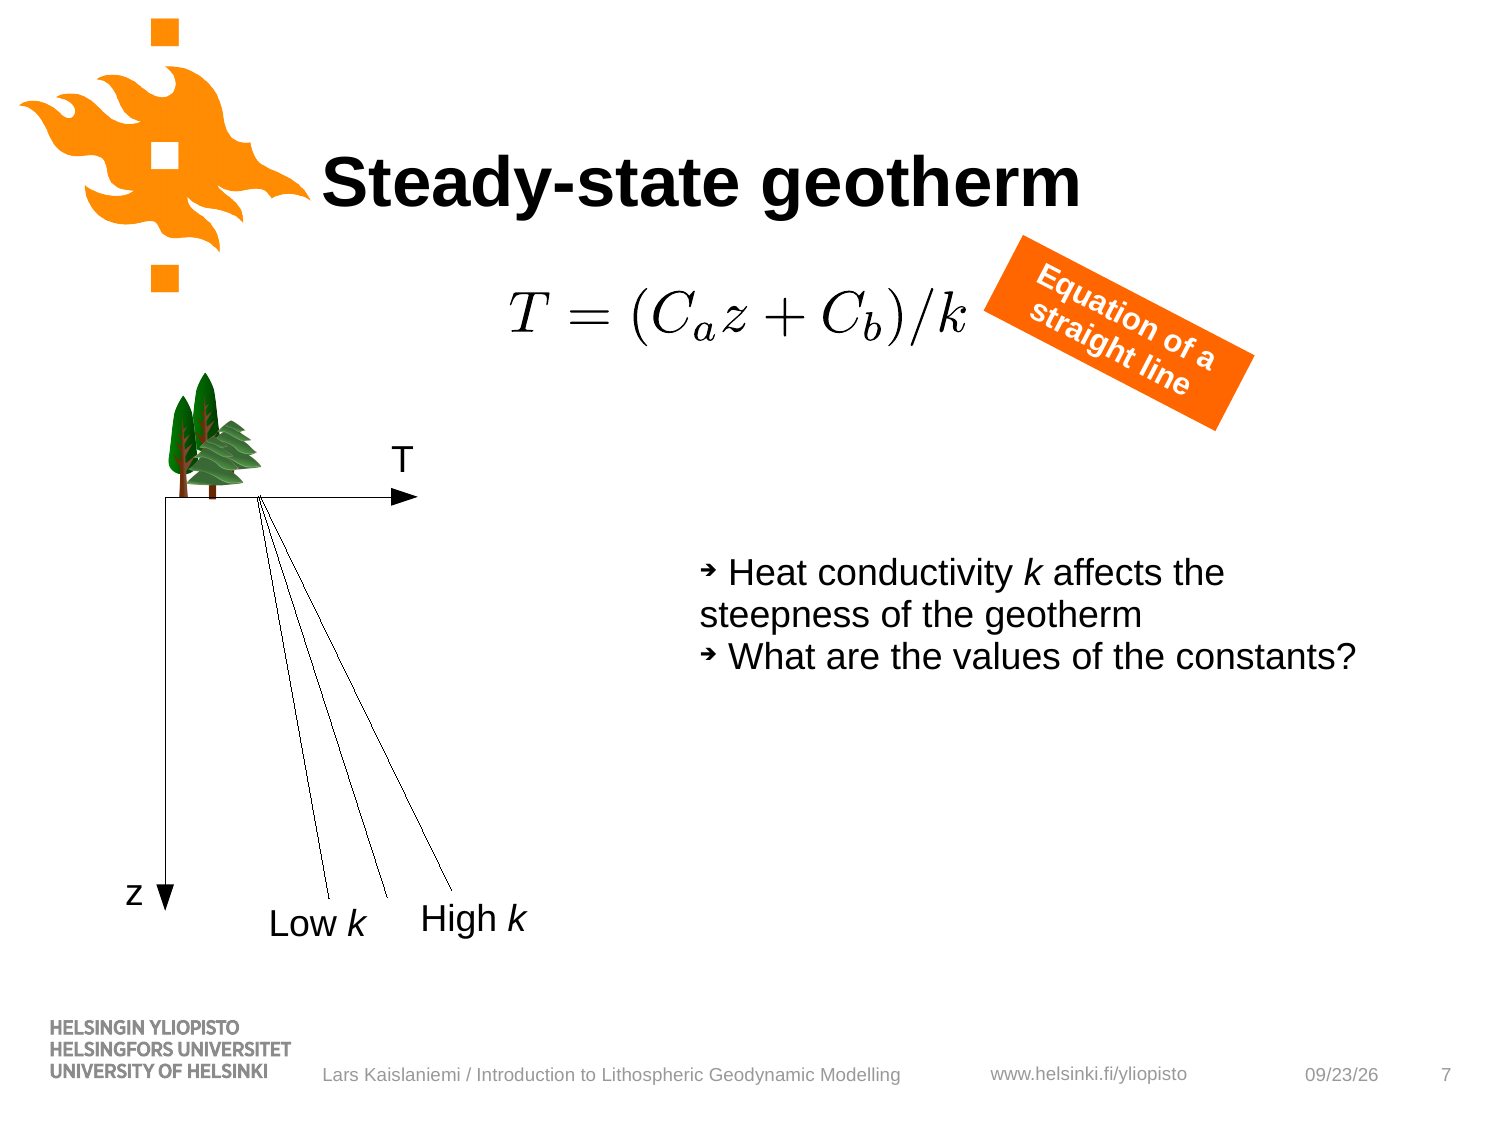

# Steady-state geotherm
Equation of a straight line
T
z
High k
Low k
 Heat conductivity k affects the
steepness of the geotherm
 What are the values of the constants?
Lars Kaislaniemi / Introduction to Lithospheric Geodynamic Modelling
7